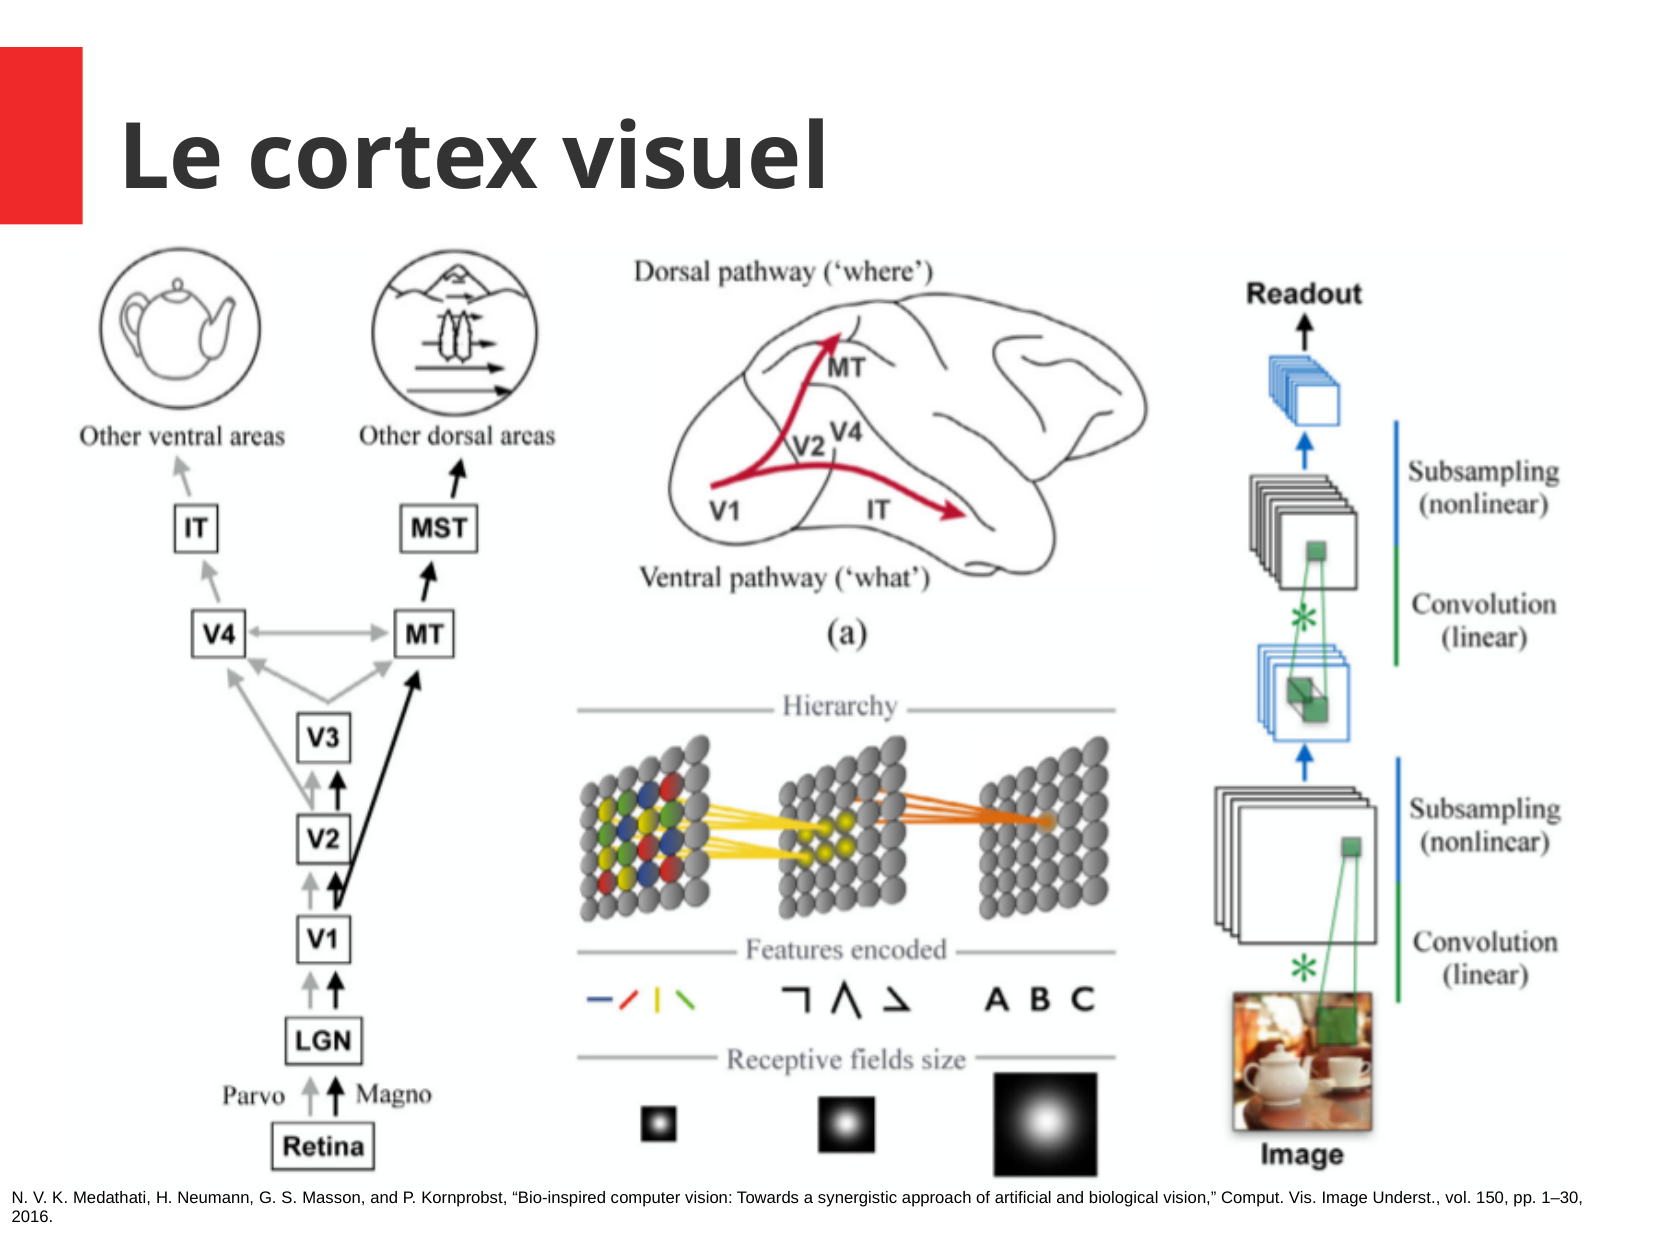

# Le cortex visuel
N. V. K. Medathati, H. Neumann, G. S. Masson, and P. Kornprobst, “Bio-inspired computer vision: Towards a synergistic approach of artificial and biological vision,” Comput. Vis. Image Underst., vol. 150, pp. 1–30, 2016.